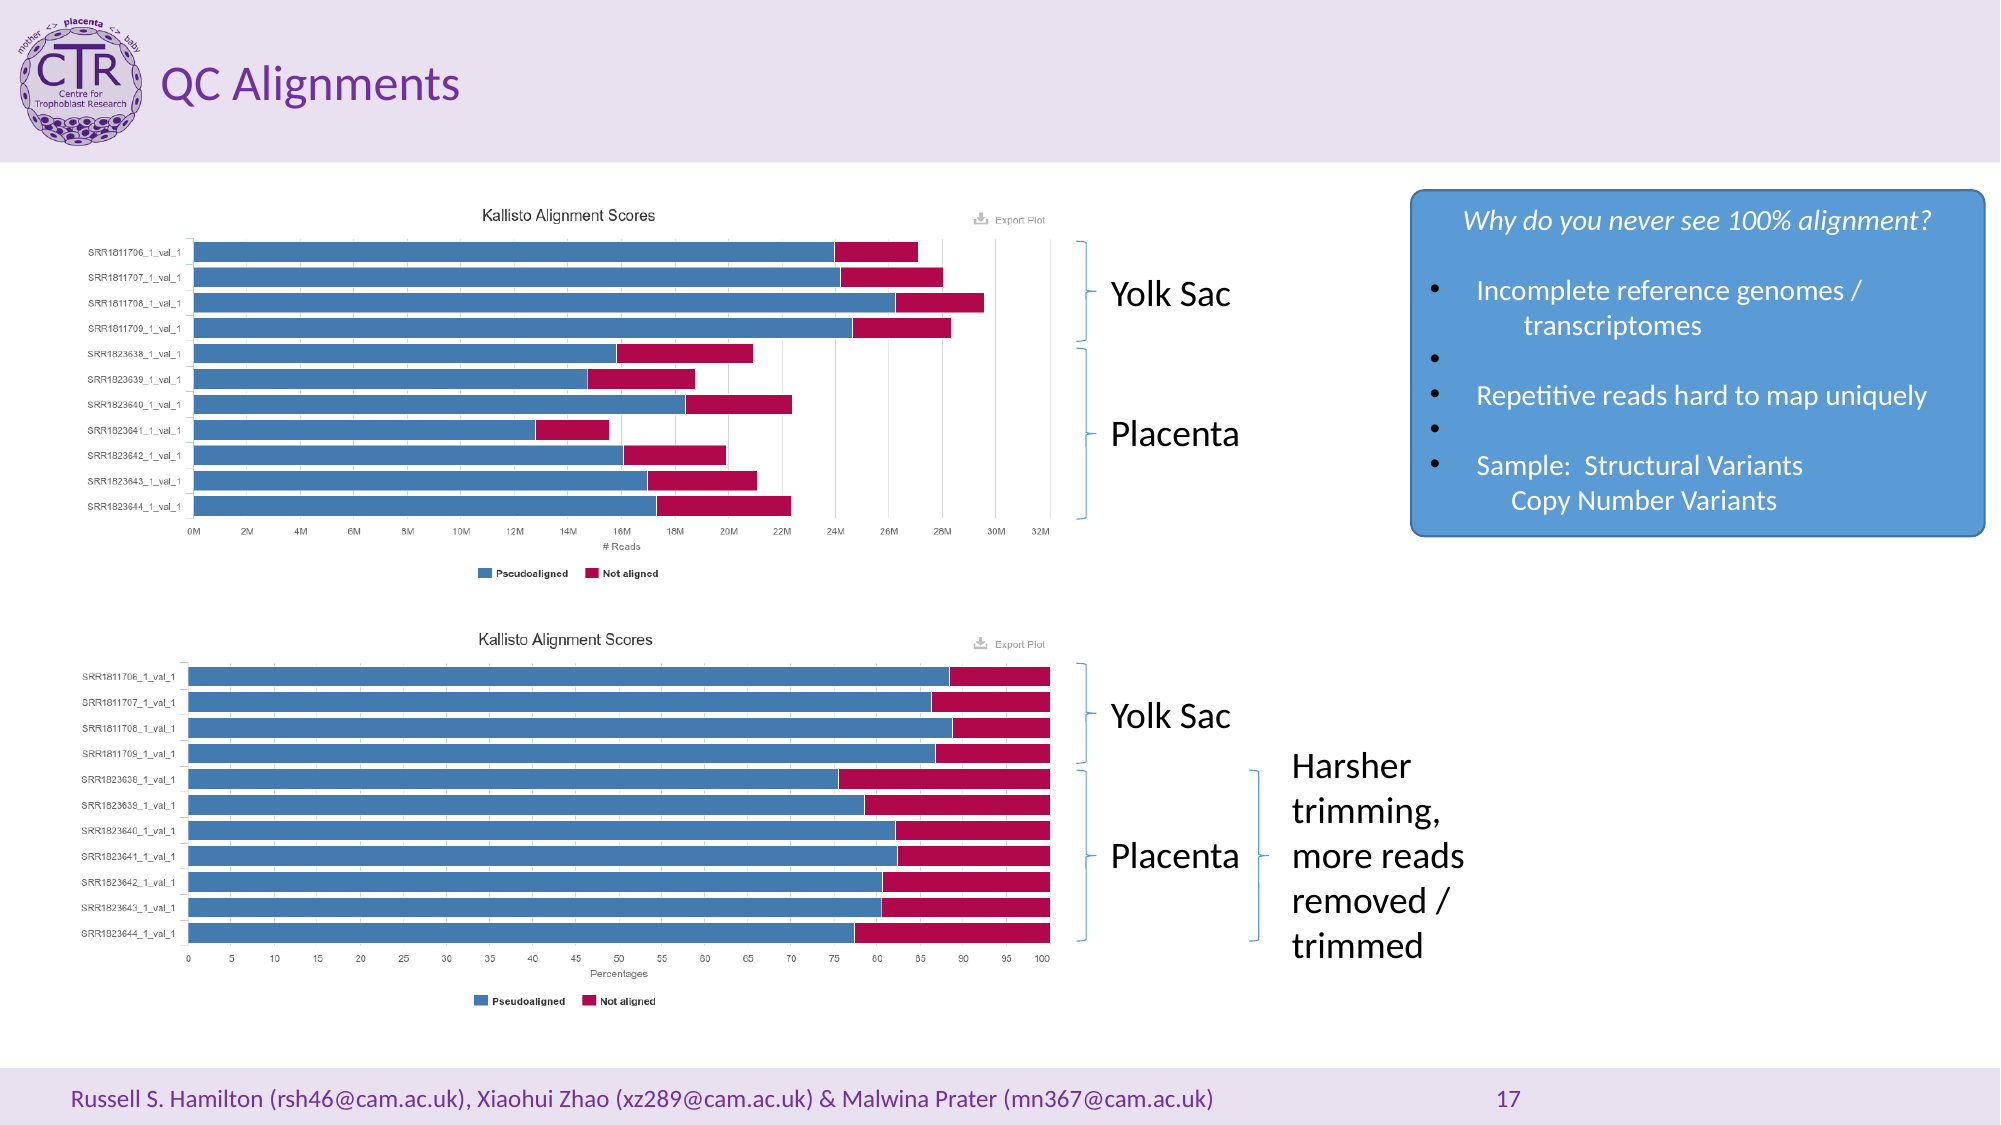

QC Alignments
Why do you never see 100% alignment?
Incomplete reference genomes / transcriptomes
Repetitive reads hard to map uniquely
Sample: Structural Variants
	 Copy Number Variants
Yolk Sac
Placenta
Yolk Sac
Harsher trimming, more reads removed / trimmed
Placenta
Russell S. Hamilton (rsh46@cam.ac.uk), Xiaohui Zhao (xz289@cam.ac.uk) & Malwina Prater (mn367@cam.ac.uk)